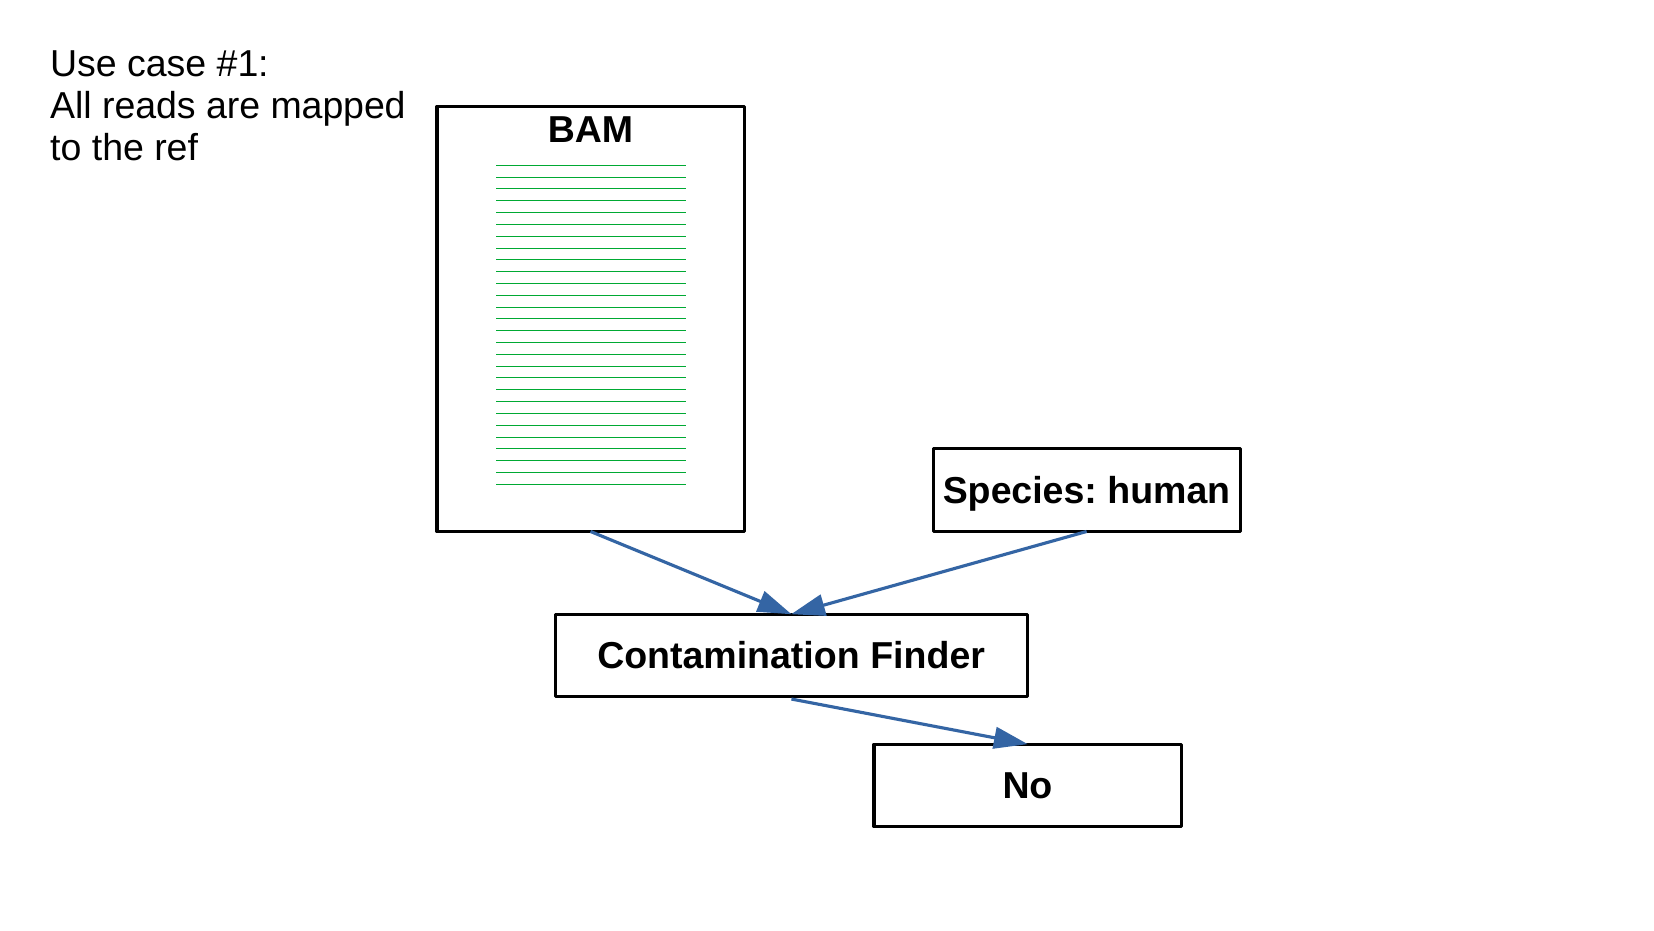

Use case #1:
All reads are mapped
to the ref
BAM
Species: human
Contamination Finder
No